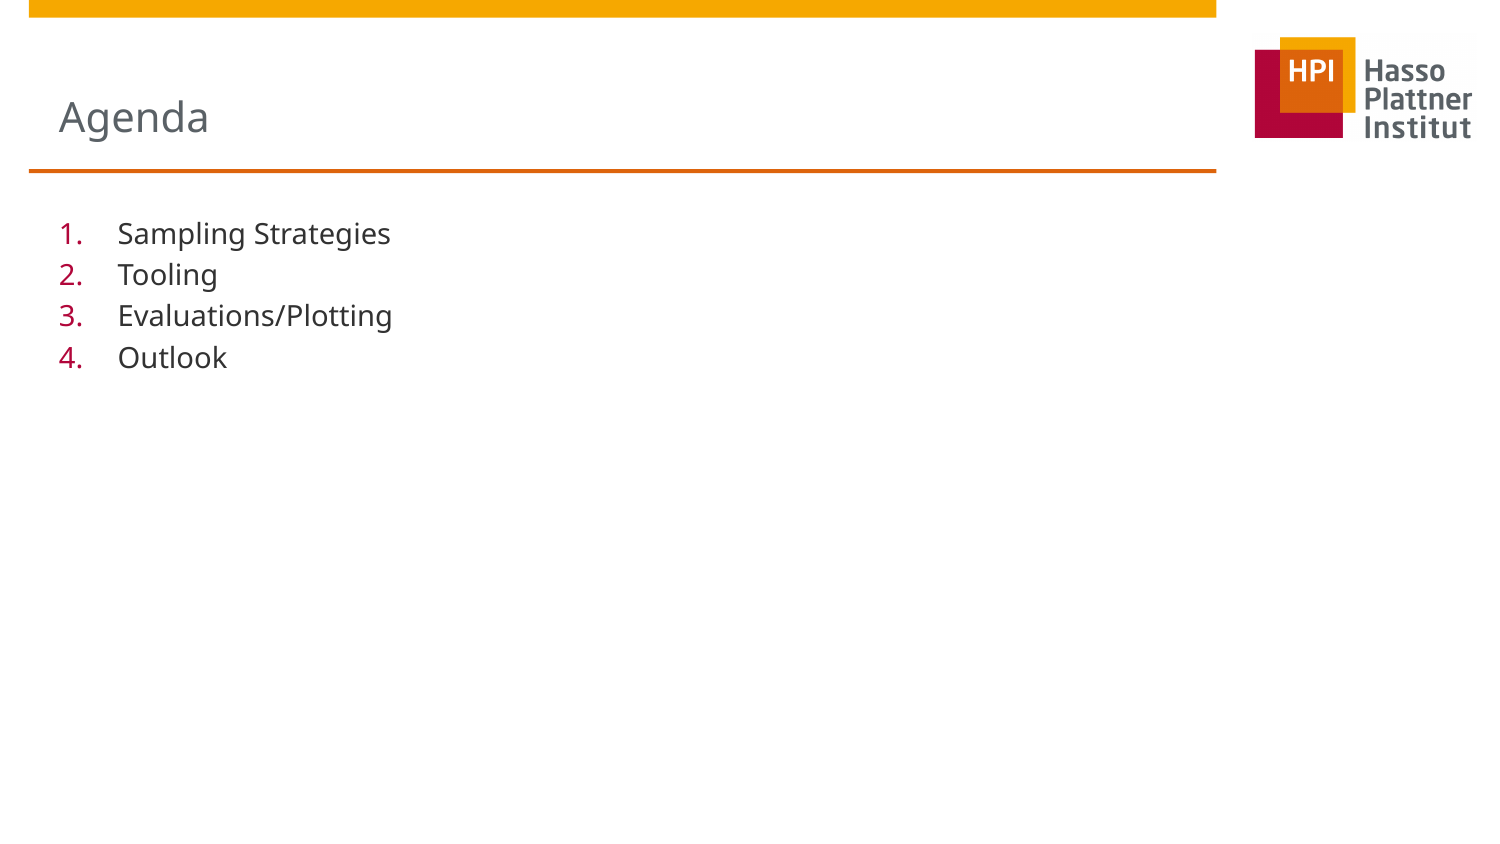

# Agenda
Sampling Strategies
Tooling
Evaluations/Plotting
Outlook